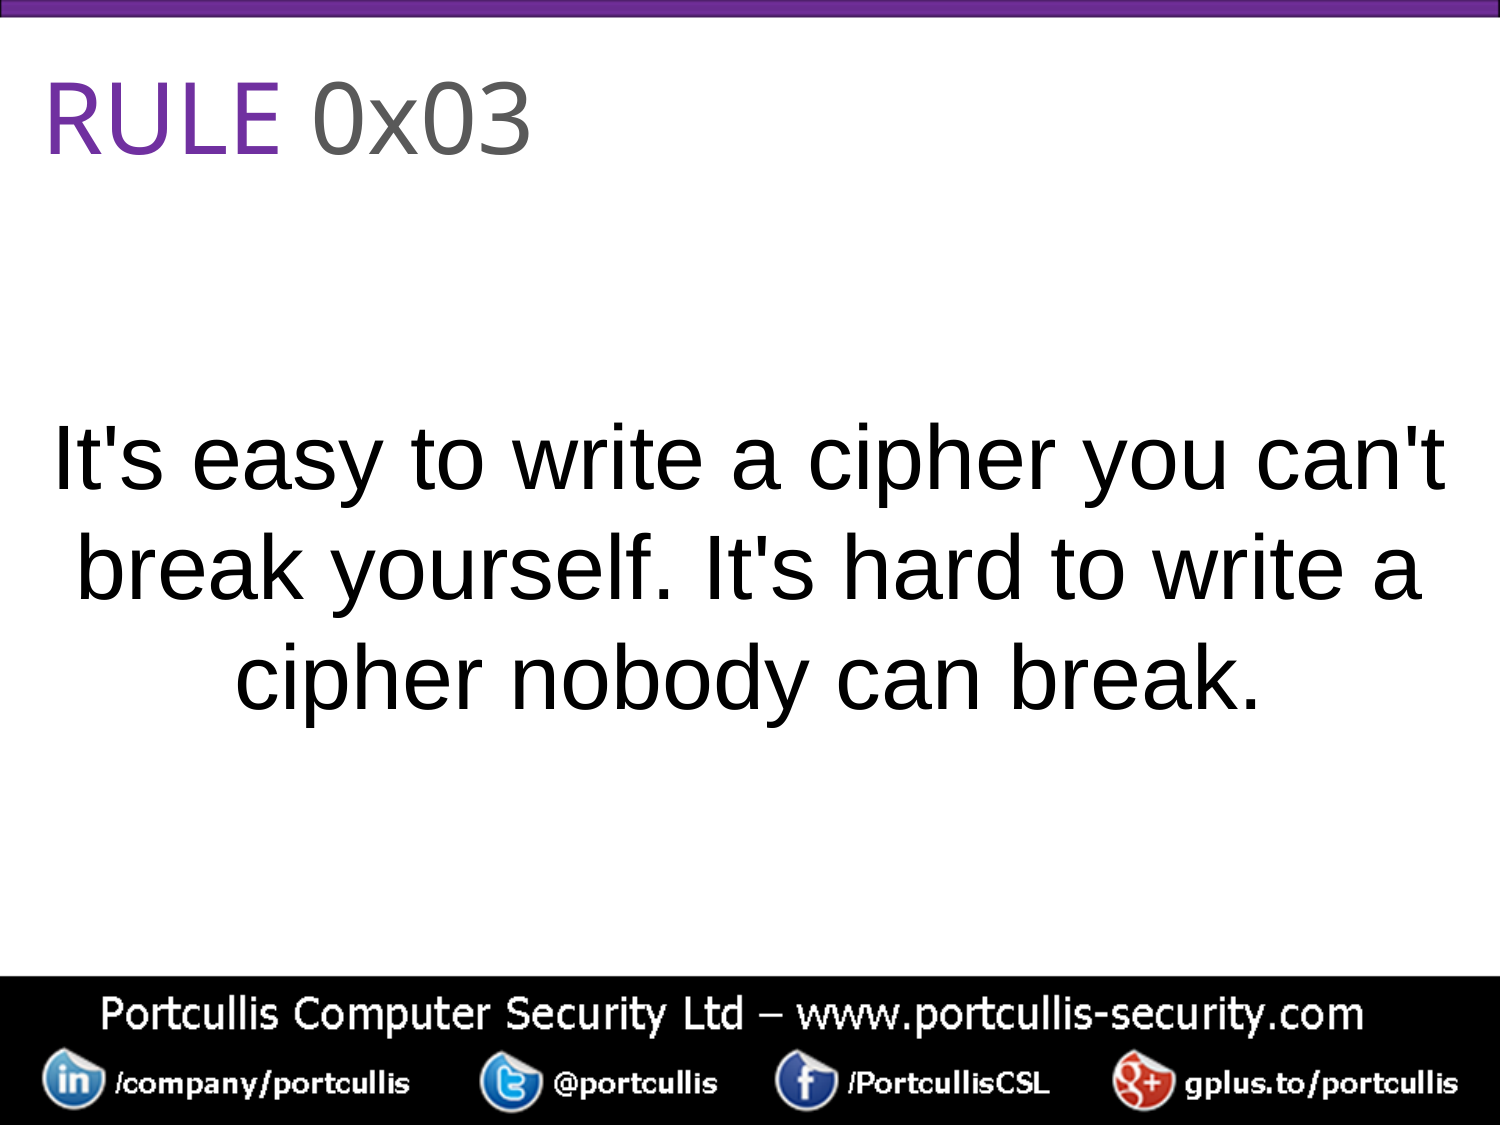

# RULE 0x03
It's easy to write a cipher you can't break yourself. It's hard to write a cipher nobody can break.